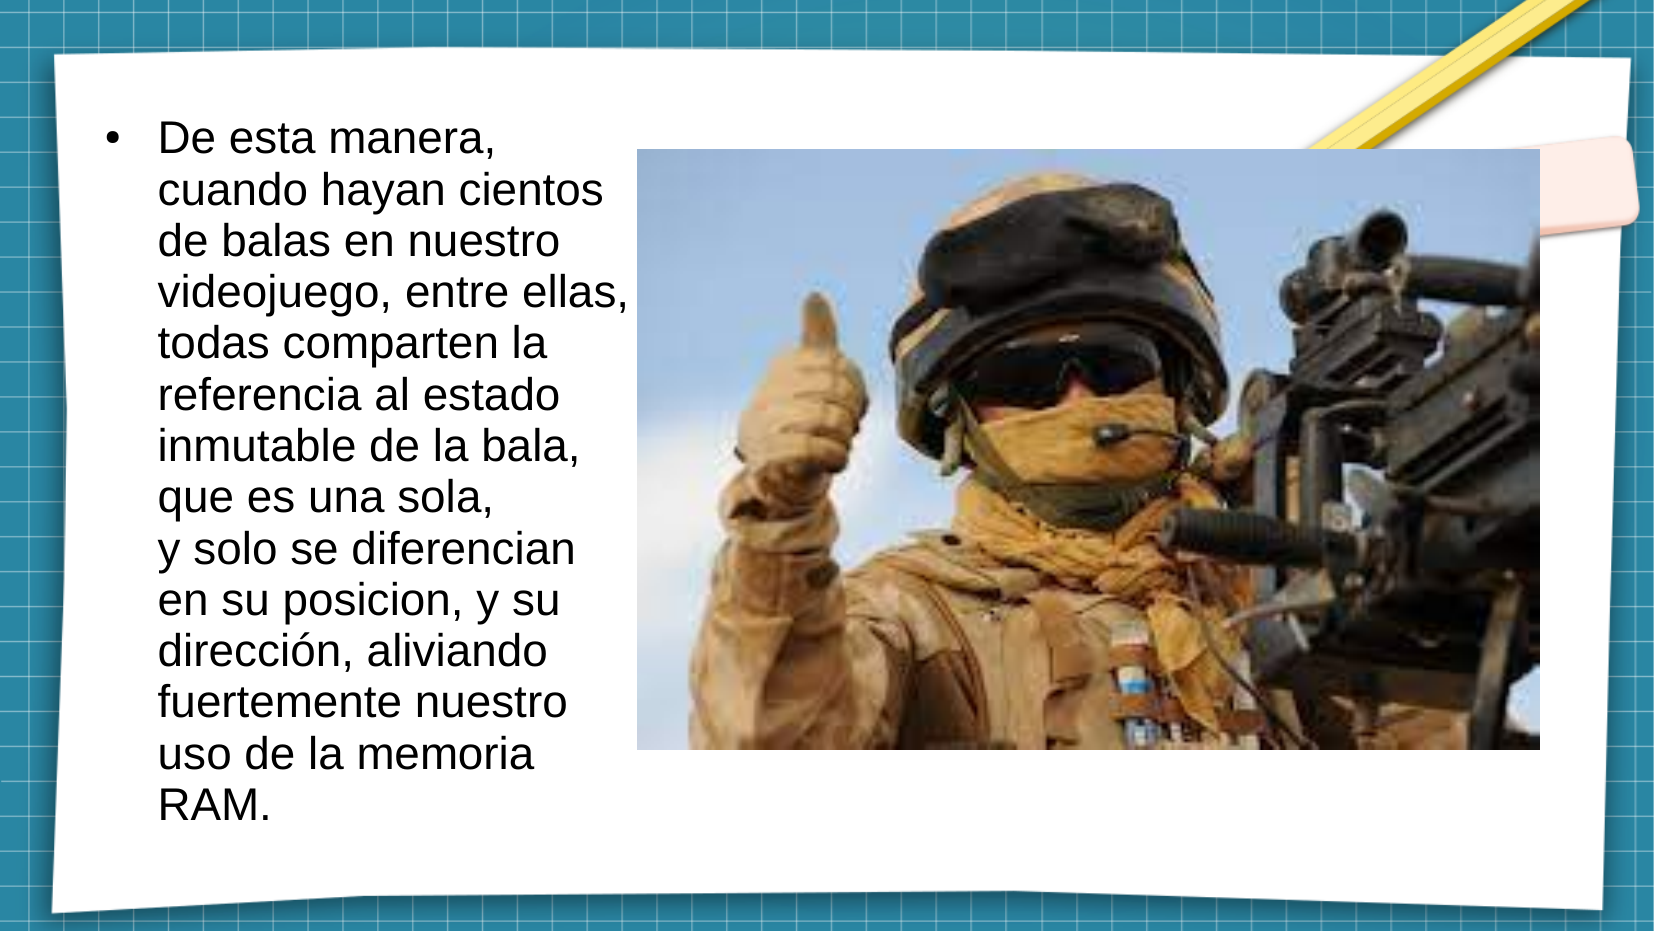

# De esta manera, cuando hayan cientos de balas en nuestro videojuego, entre ellas, todas comparten la referencia al estado inmutable de la bala, que es una sola, y solo se diferencian en su posicion, y su dirección, aliviando fuertemente nuestro uso de la memoria RAM.